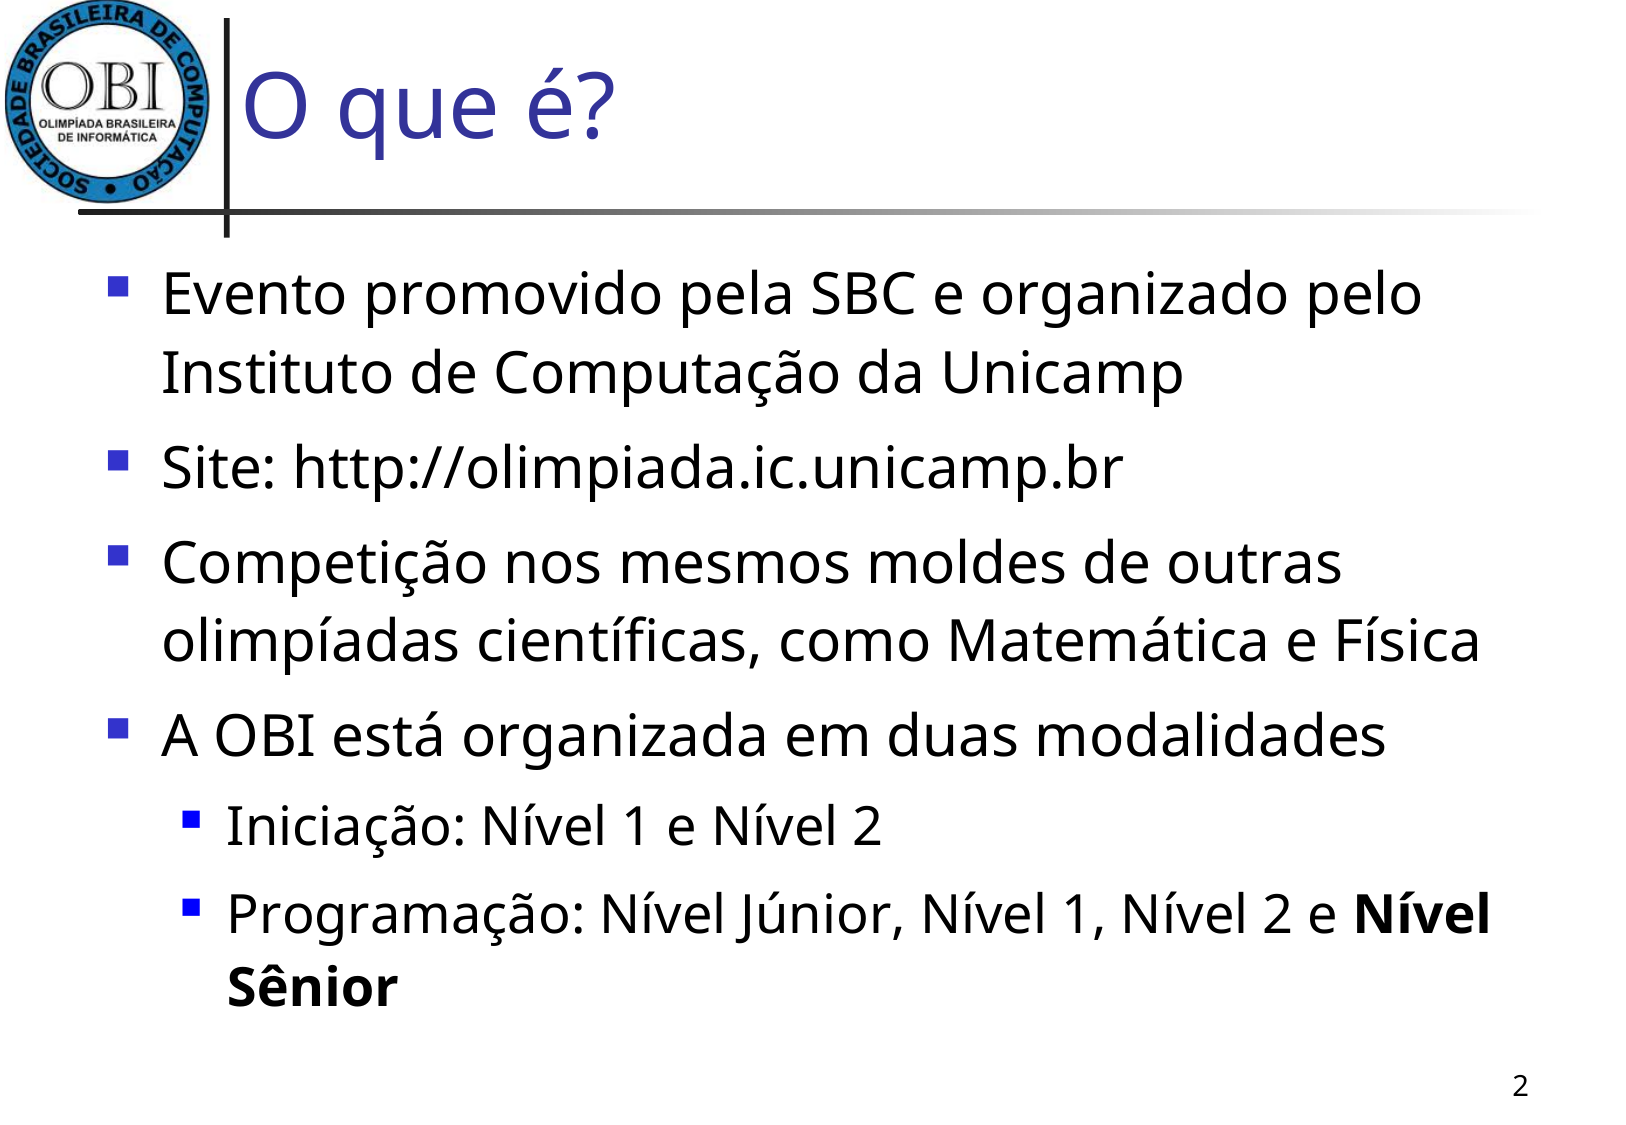

# O que é?
Evento promovido pela SBC e organizado pelo Instituto de Computação da Unicamp
Site: http://olimpiada.ic.unicamp.br
Competição nos mesmos moldes de outras olimpíadas científicas, como Matemática e Física
A OBI está organizada em duas modalidades
Iniciação: Nível 1 e Nível 2
Programação: Nível Júnior, Nível 1, Nível 2 e Nível Sênior